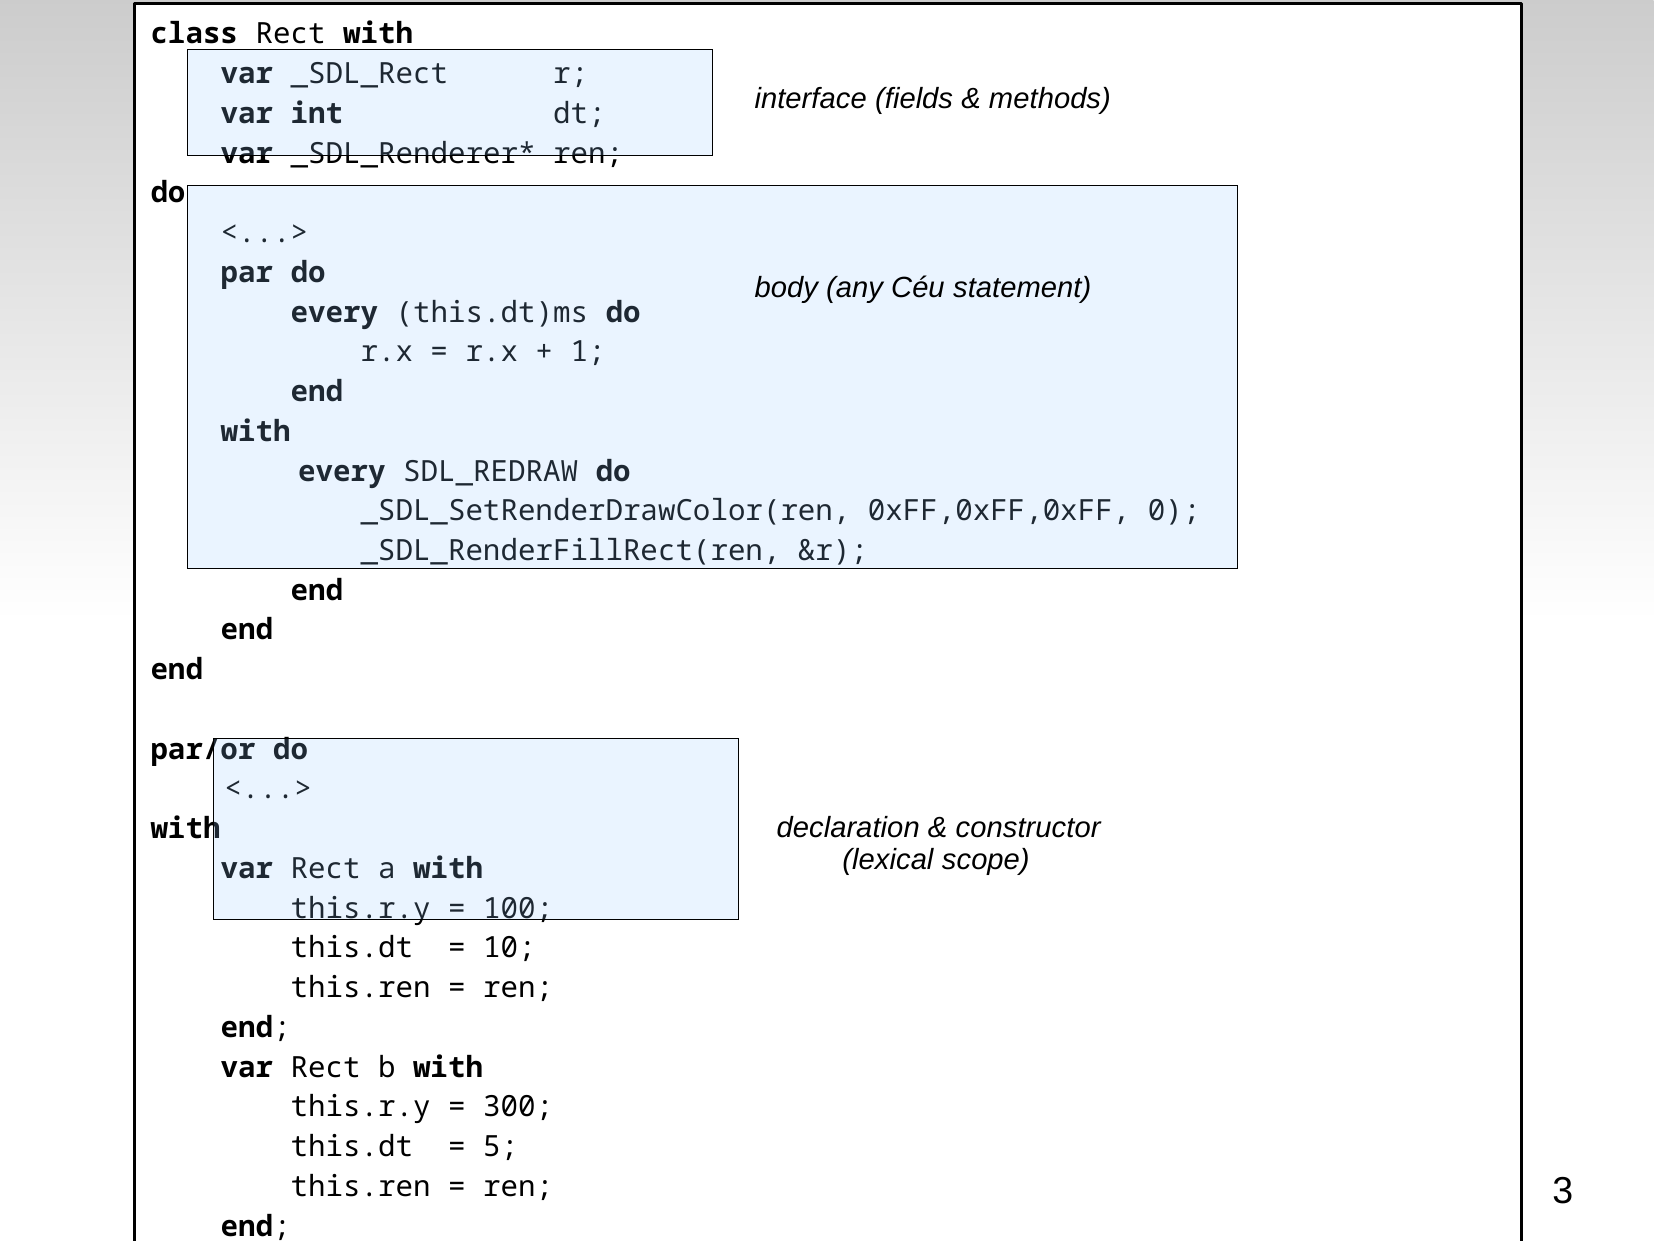

class Rect with
 var _SDL_Rect r;
 var int dt;
 var _SDL_Renderer* ren;
do
 <...>
 par do
 every (this.dt)ms do
 r.x = r.x + 1;
 end
 with
		every SDL_REDRAW do
 _SDL_SetRenderDrawColor(ren, 0xFF,0xFF,0xFF, 0);
 _SDL_RenderFillRect(ren, &r);
 end
 end
end
par/or do
	<...>
with
 var Rect a with
 this.r.y = 100;
 this.dt = 10;
 this.ren = ren;
 end;
 var Rect b with
 this.r.y = 300;
 this.dt = 5;
 this.ren = ren;
 end;
 await FOREVER;
with
	await SDL_QUIT;
end
interface (fields & methods)
body (any Céu statement)
declaration & constructor
 (lexical scope)
3